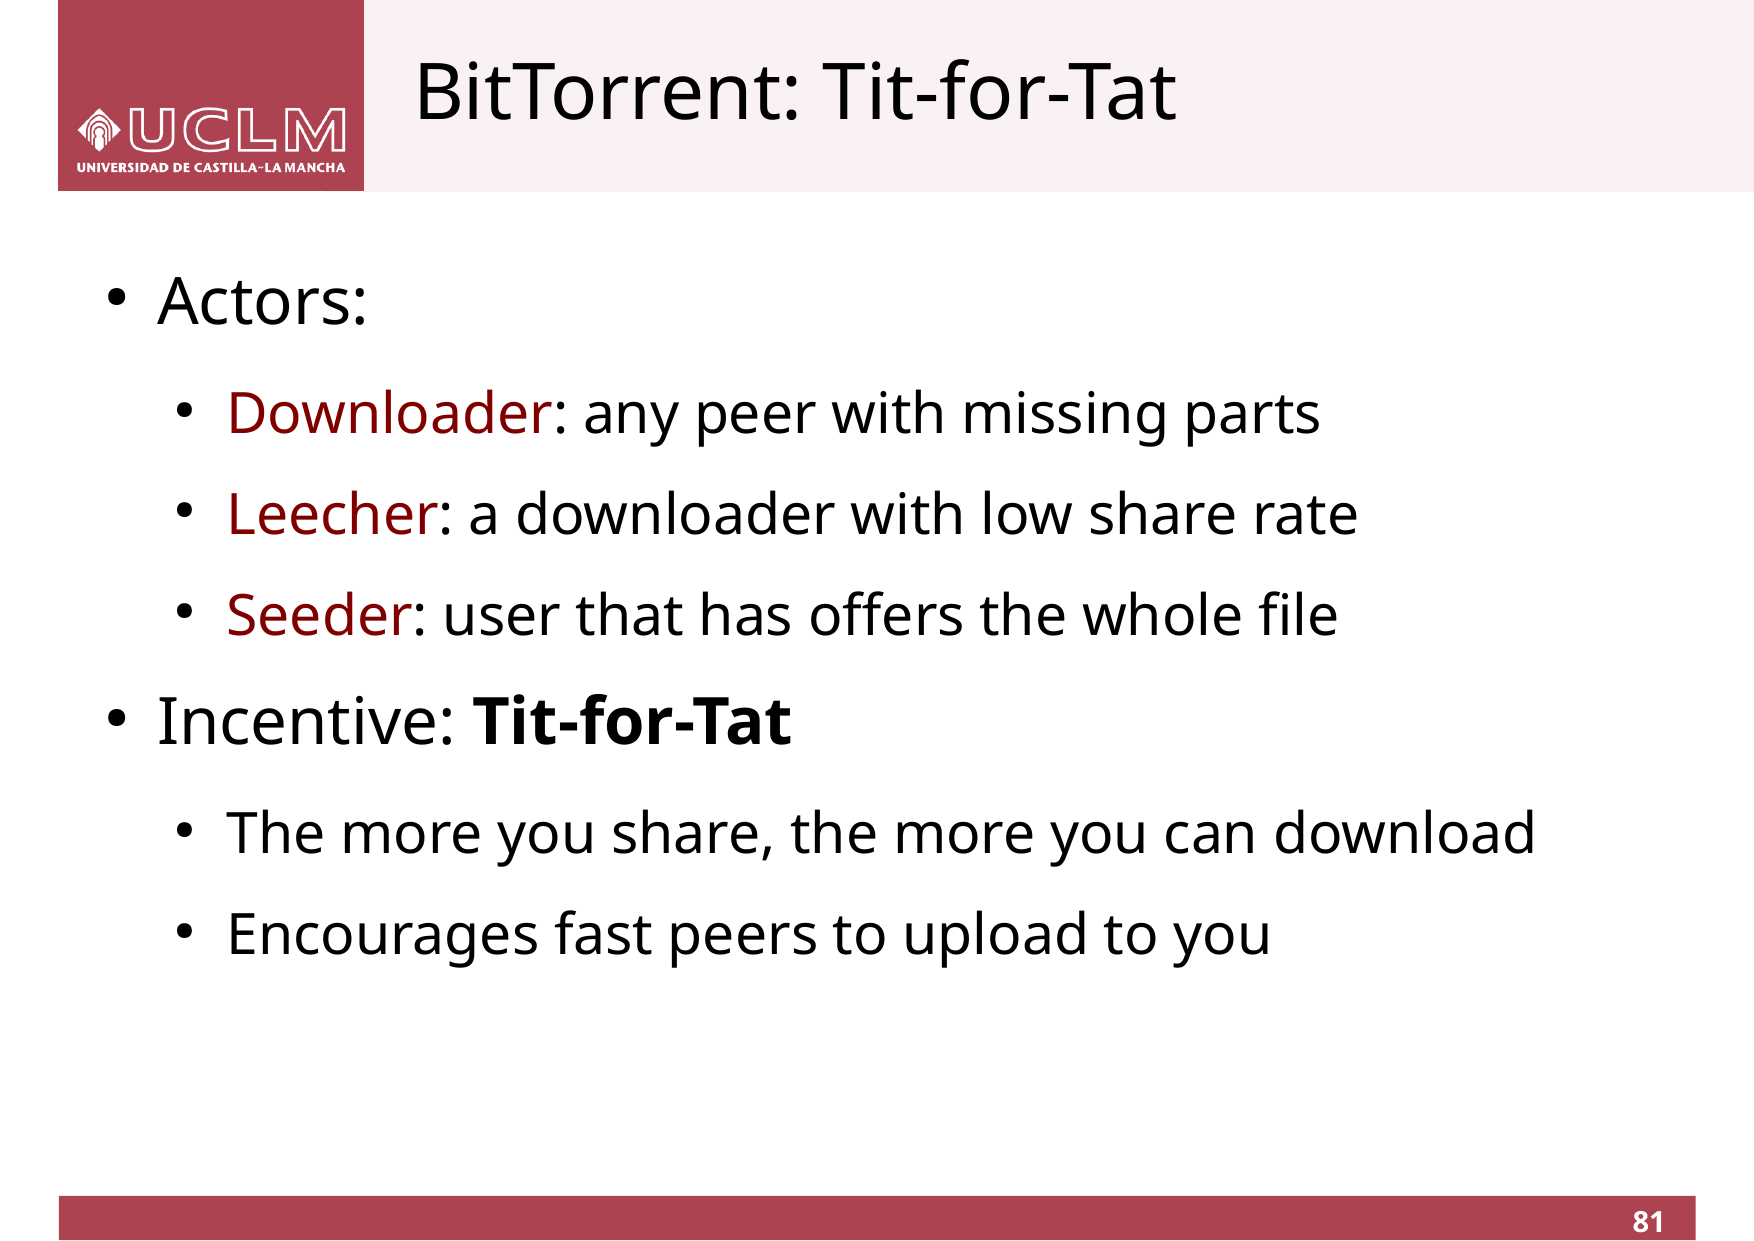

# BitTorrent: Tit-for-Tat
Actors:
Downloader: any peer with missing parts
Leecher: a downloader with low share rate
Seeder: user that has offers the whole file
Incentive: Tit-for-Tat
The more you share, the more you can download
Encourages fast peers to upload to you
81